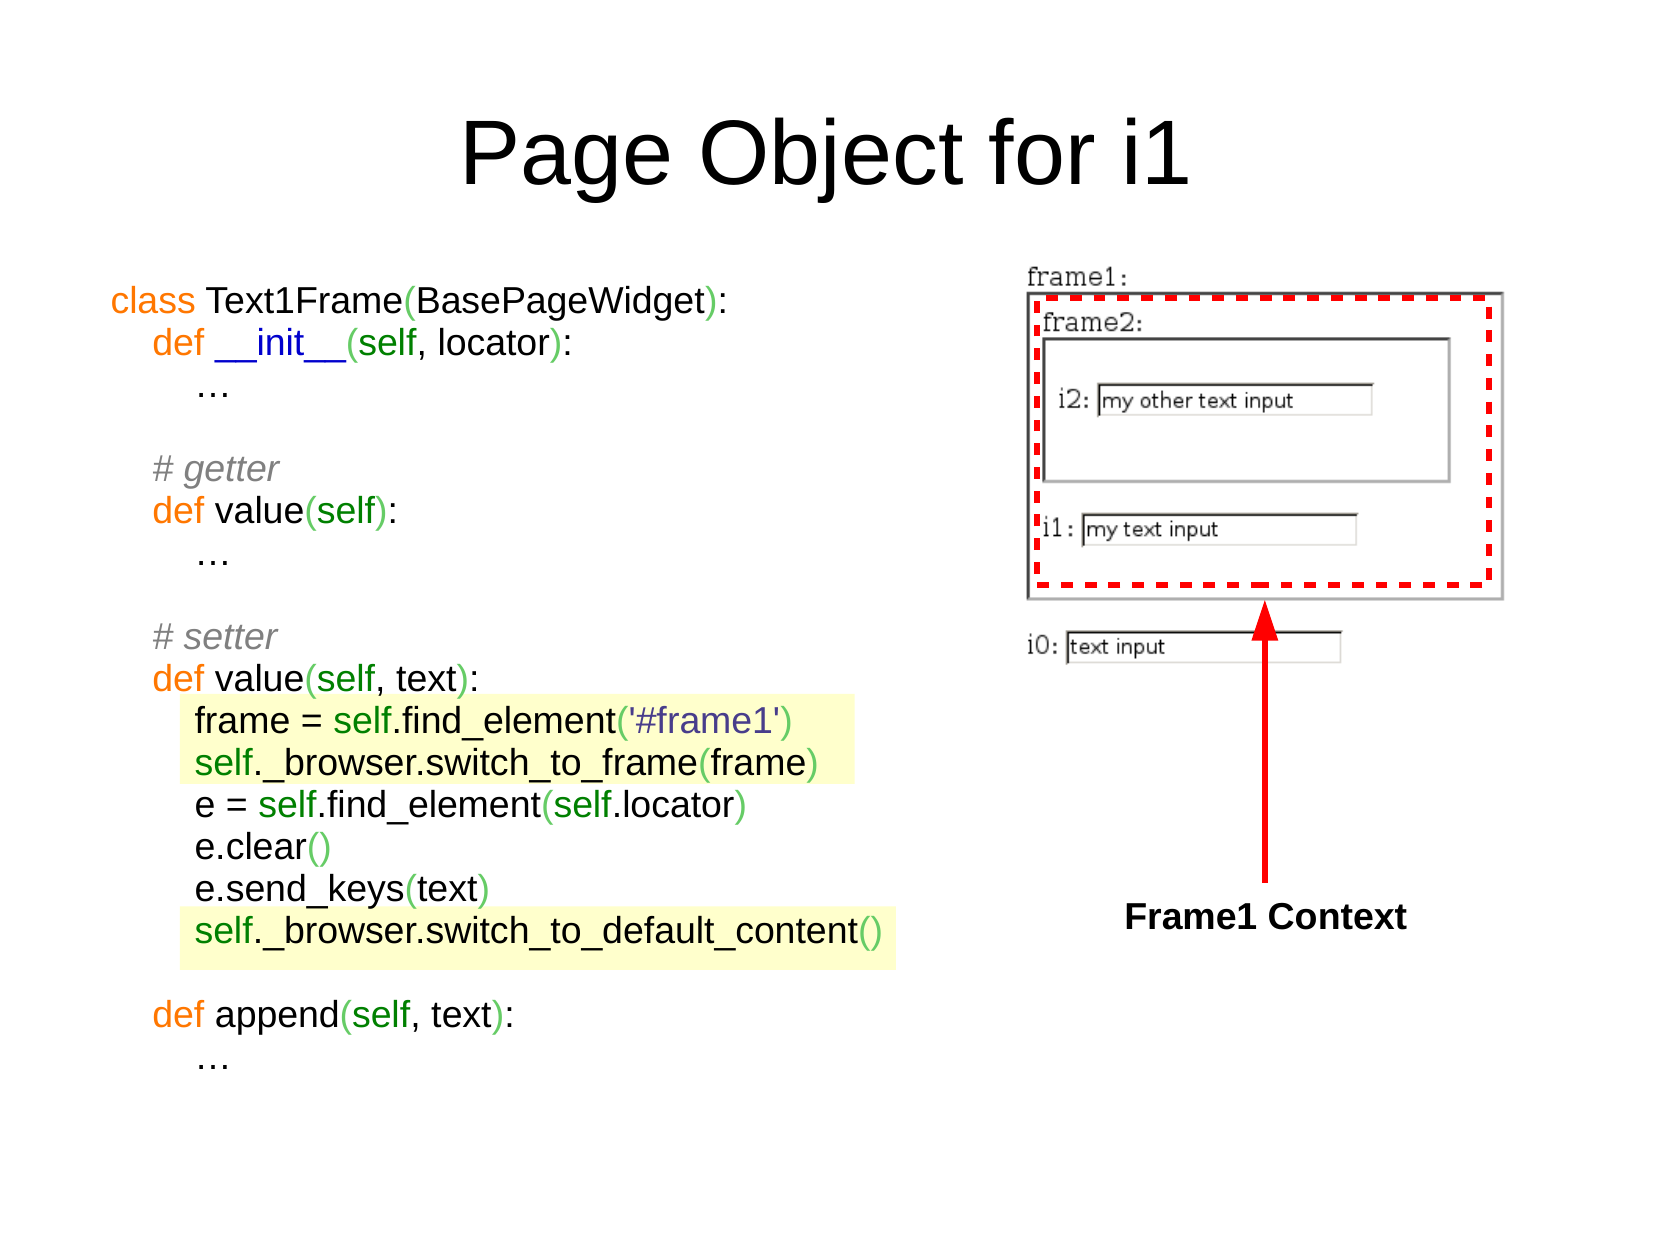

# Page Object for i1
class Text1Frame(BasePageWidget):
 def __init__(self, locator):
 …
 # getter
 def value(self):
 …
 # setter
 def value(self, text):
 frame = self.find_element('#frame1')
 self._browser.switch_to_frame(frame)
 e = self.find_element(self.locator)
 e.clear()
 e.send_keys(text)
 self._browser.switch_to_default_content()
 def append(self, text):
 …
Frame1 Context